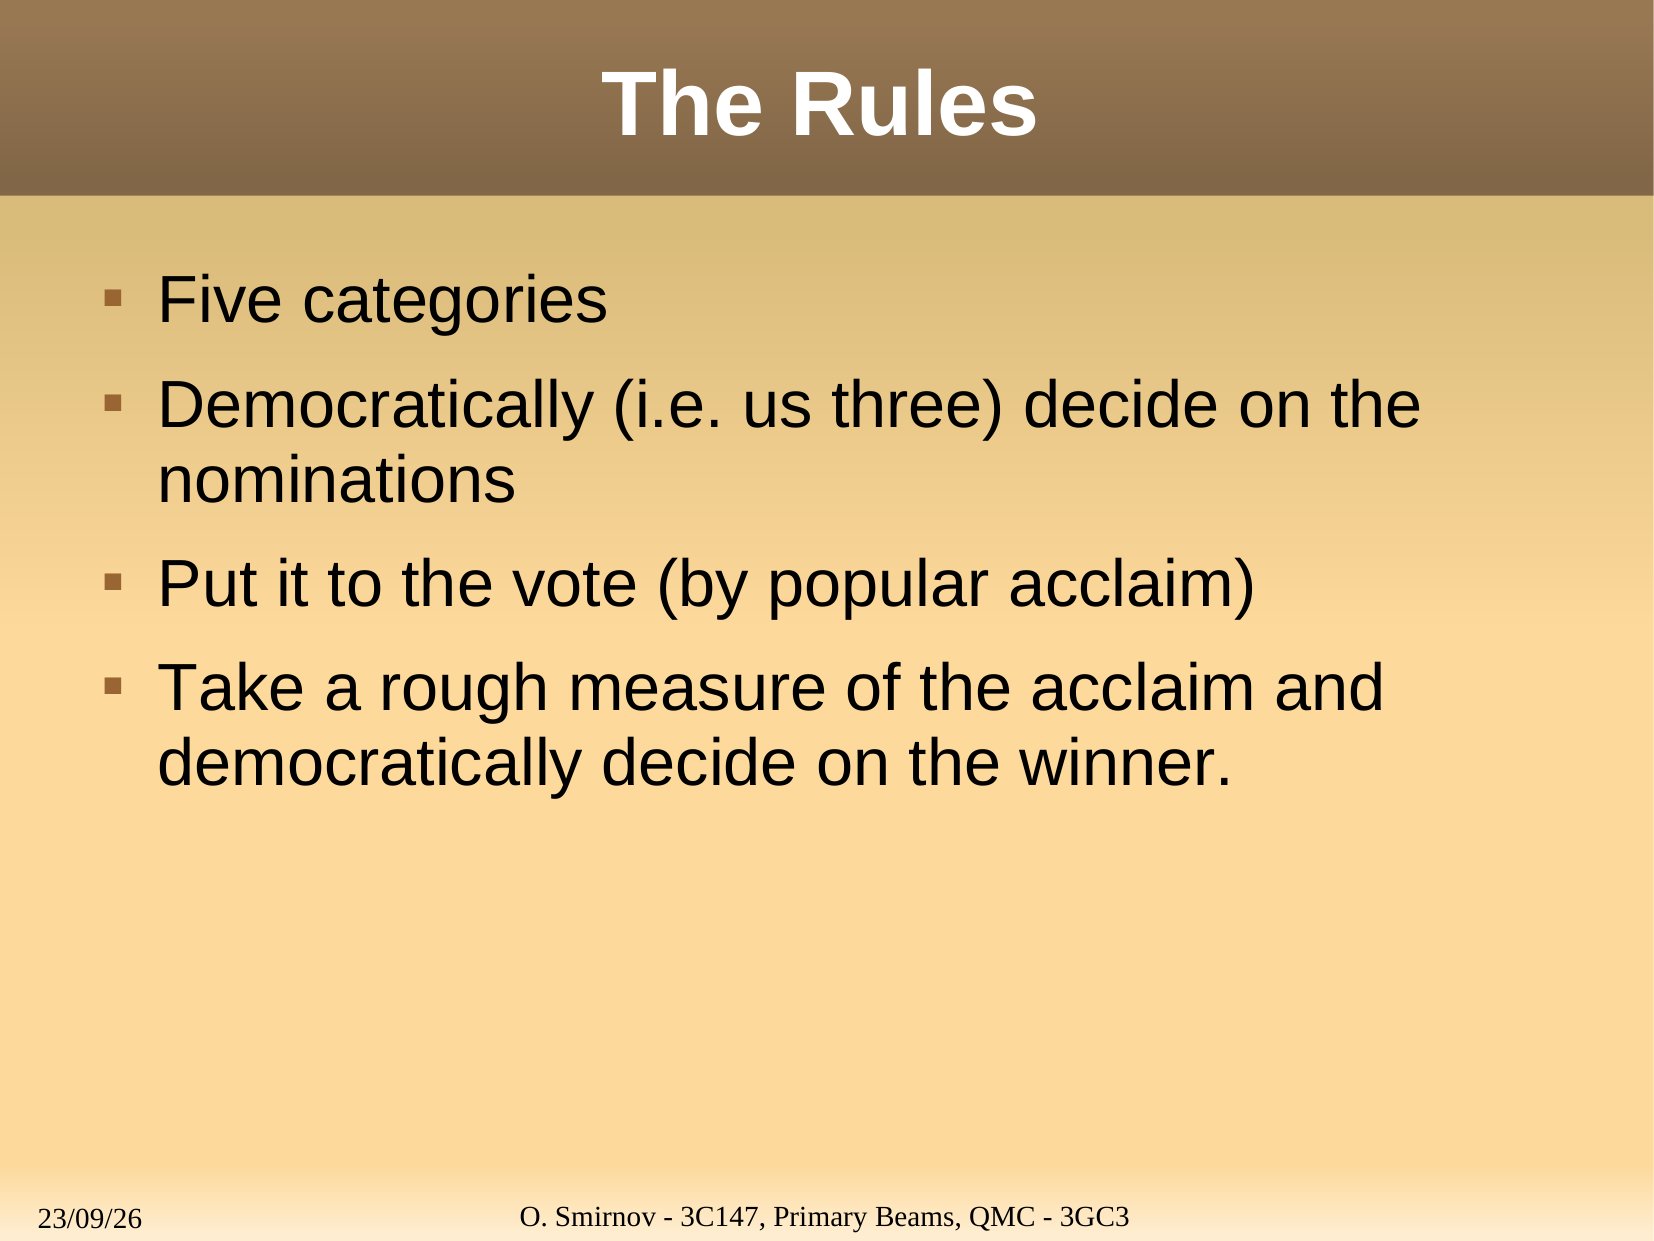

# The Rules
Five categories
Democratically (i.e. us three) decide on the nominations
Put it to the vote (by popular acclaim)
Take a rough measure of the acclaim and democratically decide on the winner.
O. Smirnov - 3C147, Primary Beams, QMC - 3GC3